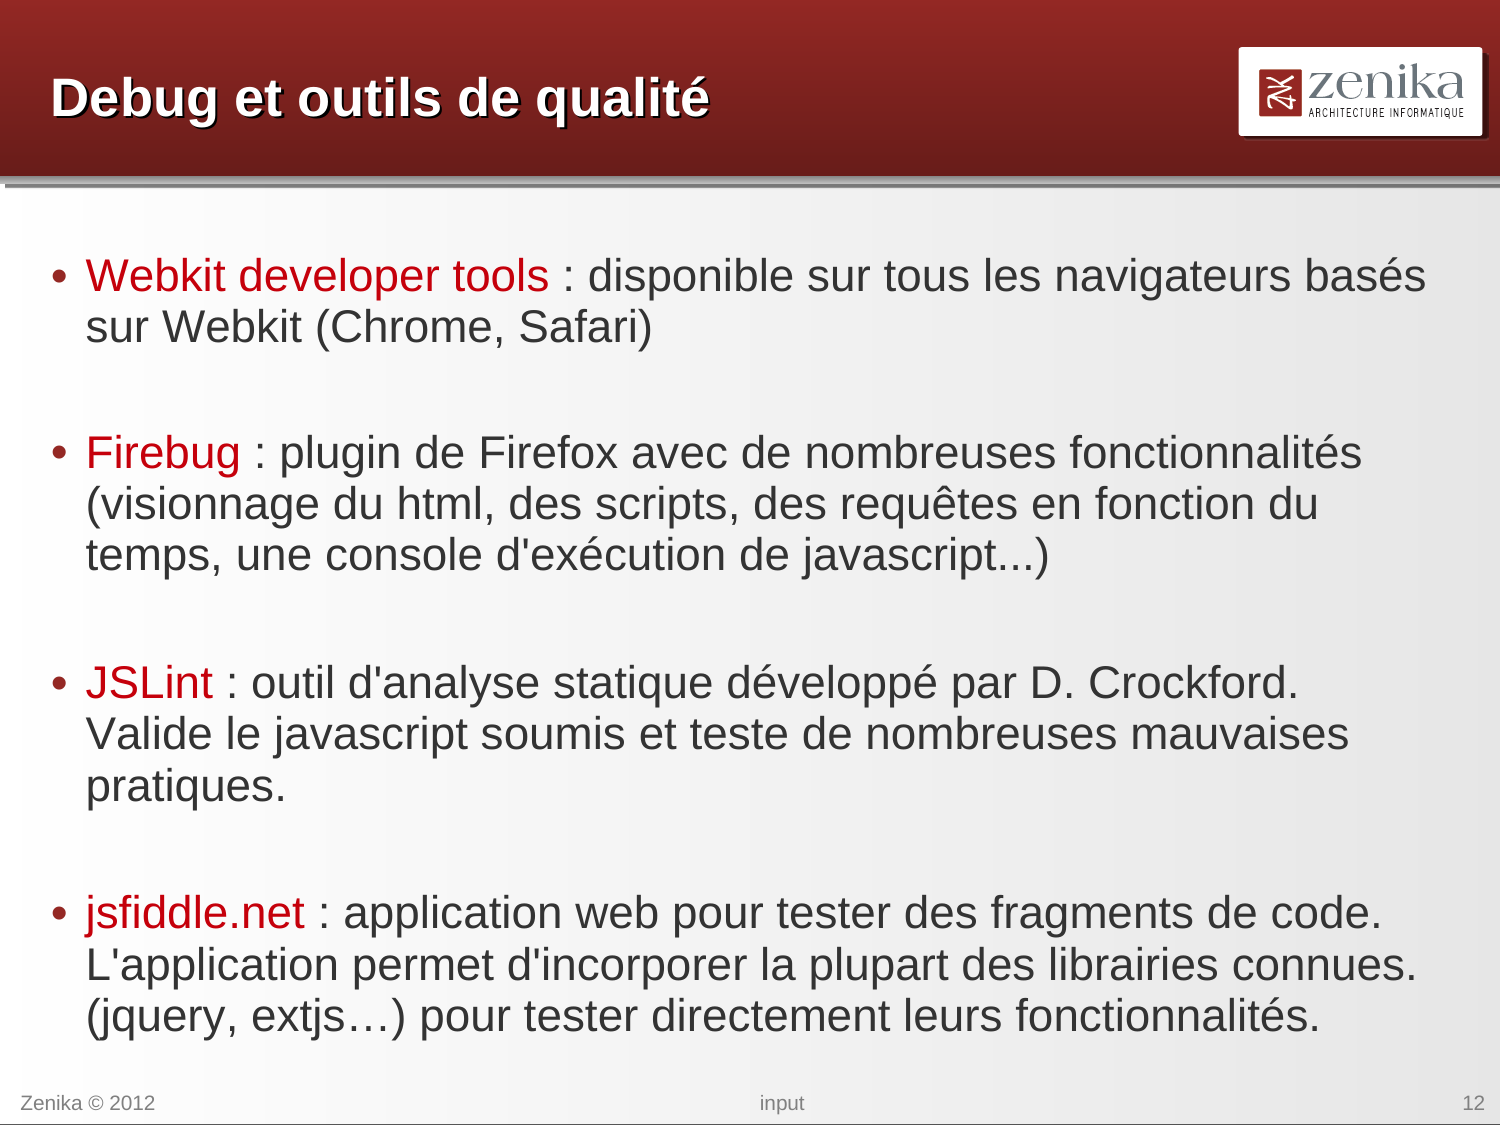

# Debug et outils de qualité
Webkit developer tools : disponible sur tous les navigateurs basés sur Webkit (Chrome, Safari)
Firebug : plugin de Firefox avec de nombreuses fonctionnalités (visionnage du html, des scripts, des requêtes en fonction du temps, une console d'exécution de javascript...)
JSLint : outil d'analyse statique développé par D. Crockford. Valide le javascript soumis et teste de nombreuses mauvaises pratiques.
jsfiddle.net : application web pour tester des fragments de code. L'application permet d'incorporer la plupart des librairies connues.(jquery, extjs…) pour tester directement leurs fonctionnalités.